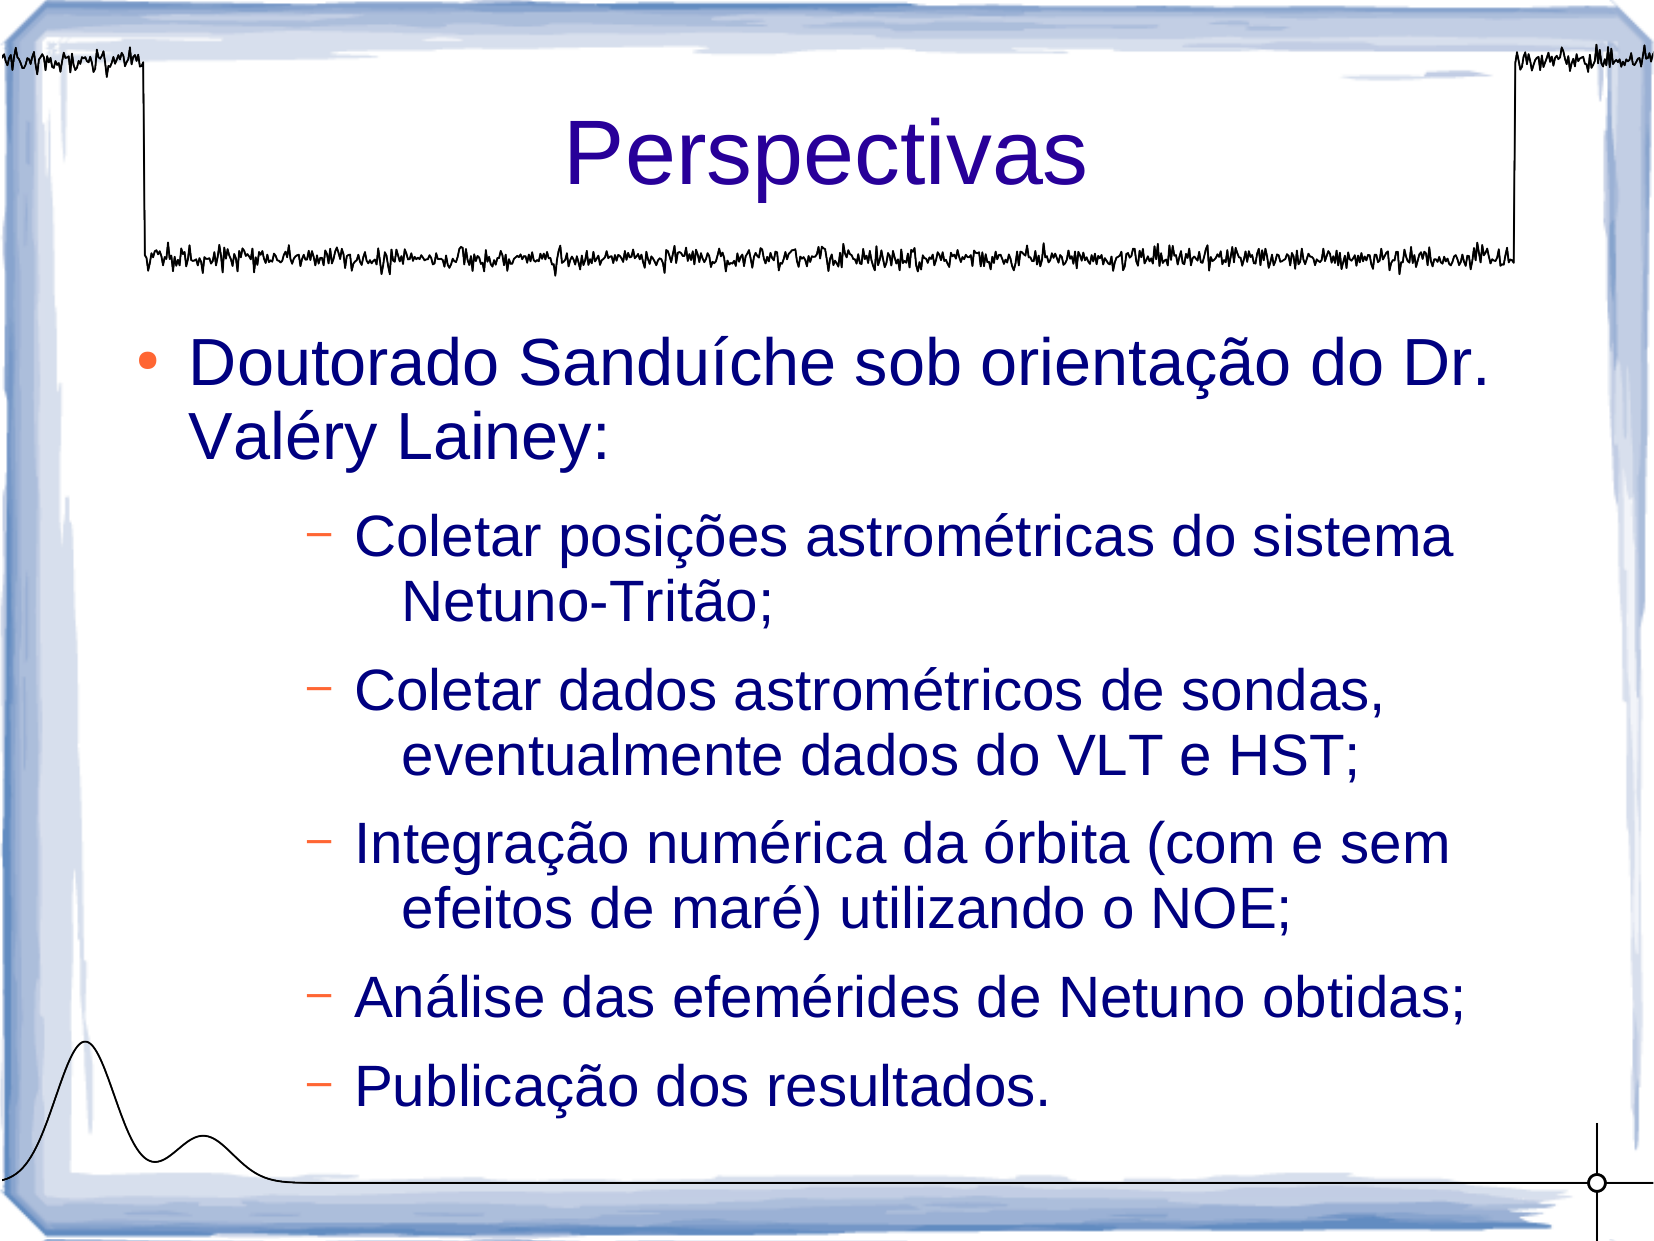

# Perspectivas
Doutorado Sanduíche sob orientação do Dr. Valéry Lainey:
Coletar posições astrométricas do sistema Netuno-Tritão;
Coletar dados astrométricos de sondas, eventualmente dados do VLT e HST;
Integração numérica da órbita (com e sem efeitos de maré) utilizando o NOE;
Análise das efemérides de Netuno obtidas;
Publicação dos resultados.